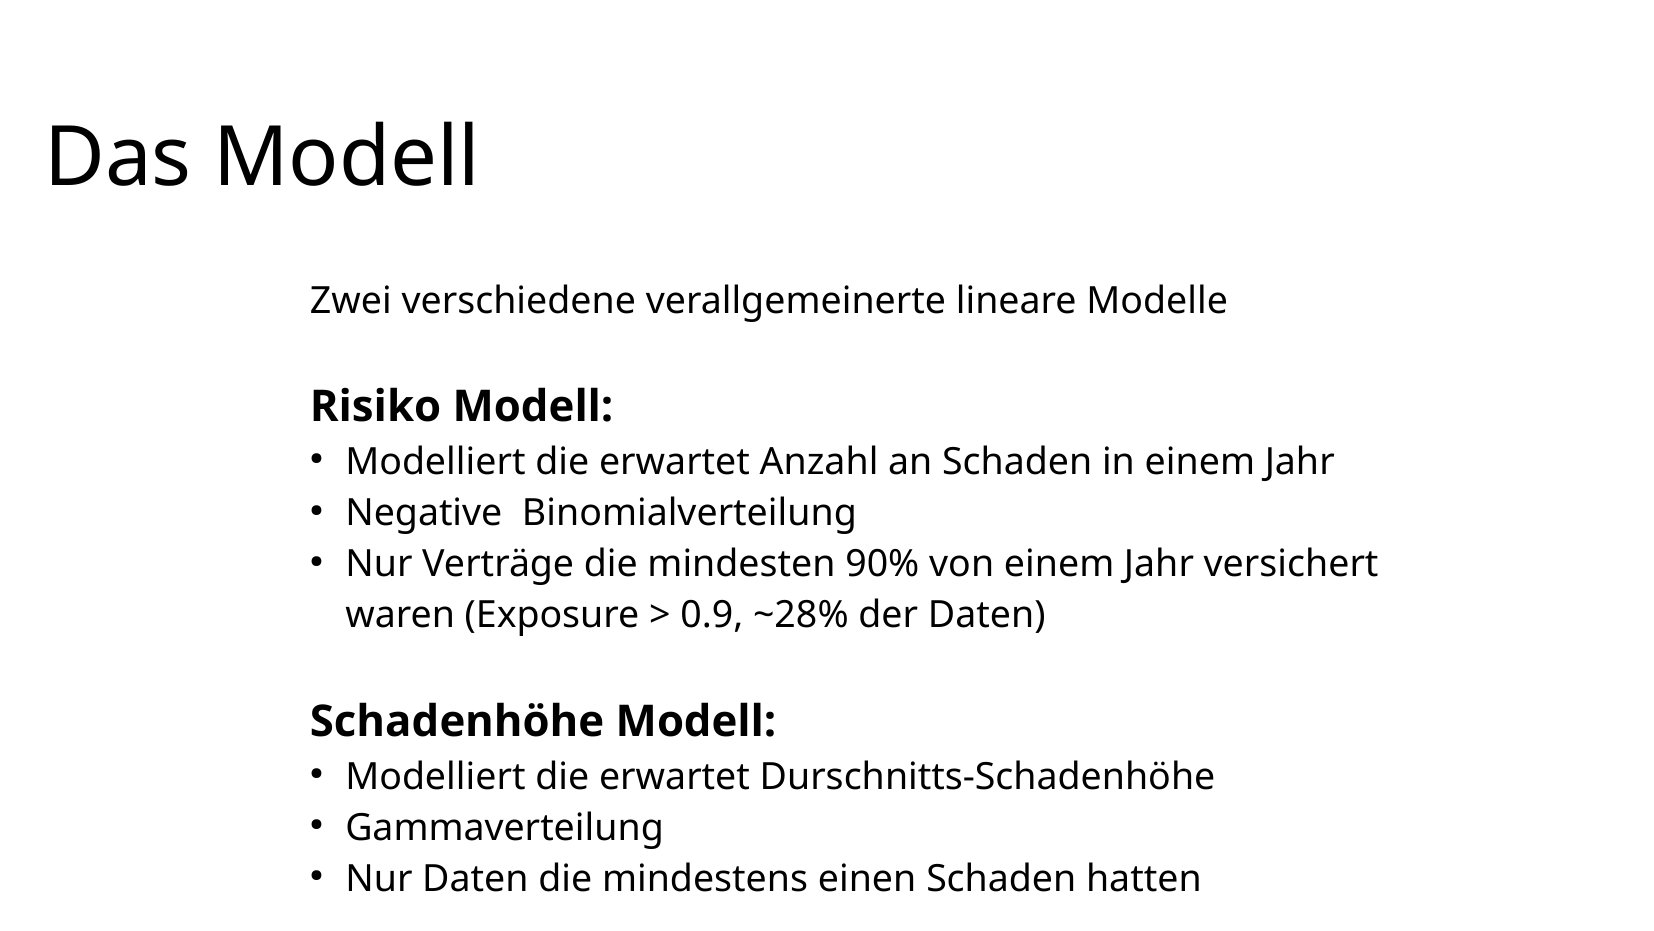

Das Modell
Zwei verschiedene verallgemeinerte lineare Modelle
Risiko Modell:
Modelliert die erwartet Anzahl an Schaden in einem Jahr
Negative Binomialverteilung
Nur Verträge die mindesten 90% von einem Jahr versichert waren (Exposure > 0.9, ~28% der Daten)
Schadenhöhe Modell:
Modelliert die erwartet Durschnitts-Schadenhöhe
Gammaverteilung
Nur Daten die mindestens einen Schaden hatten